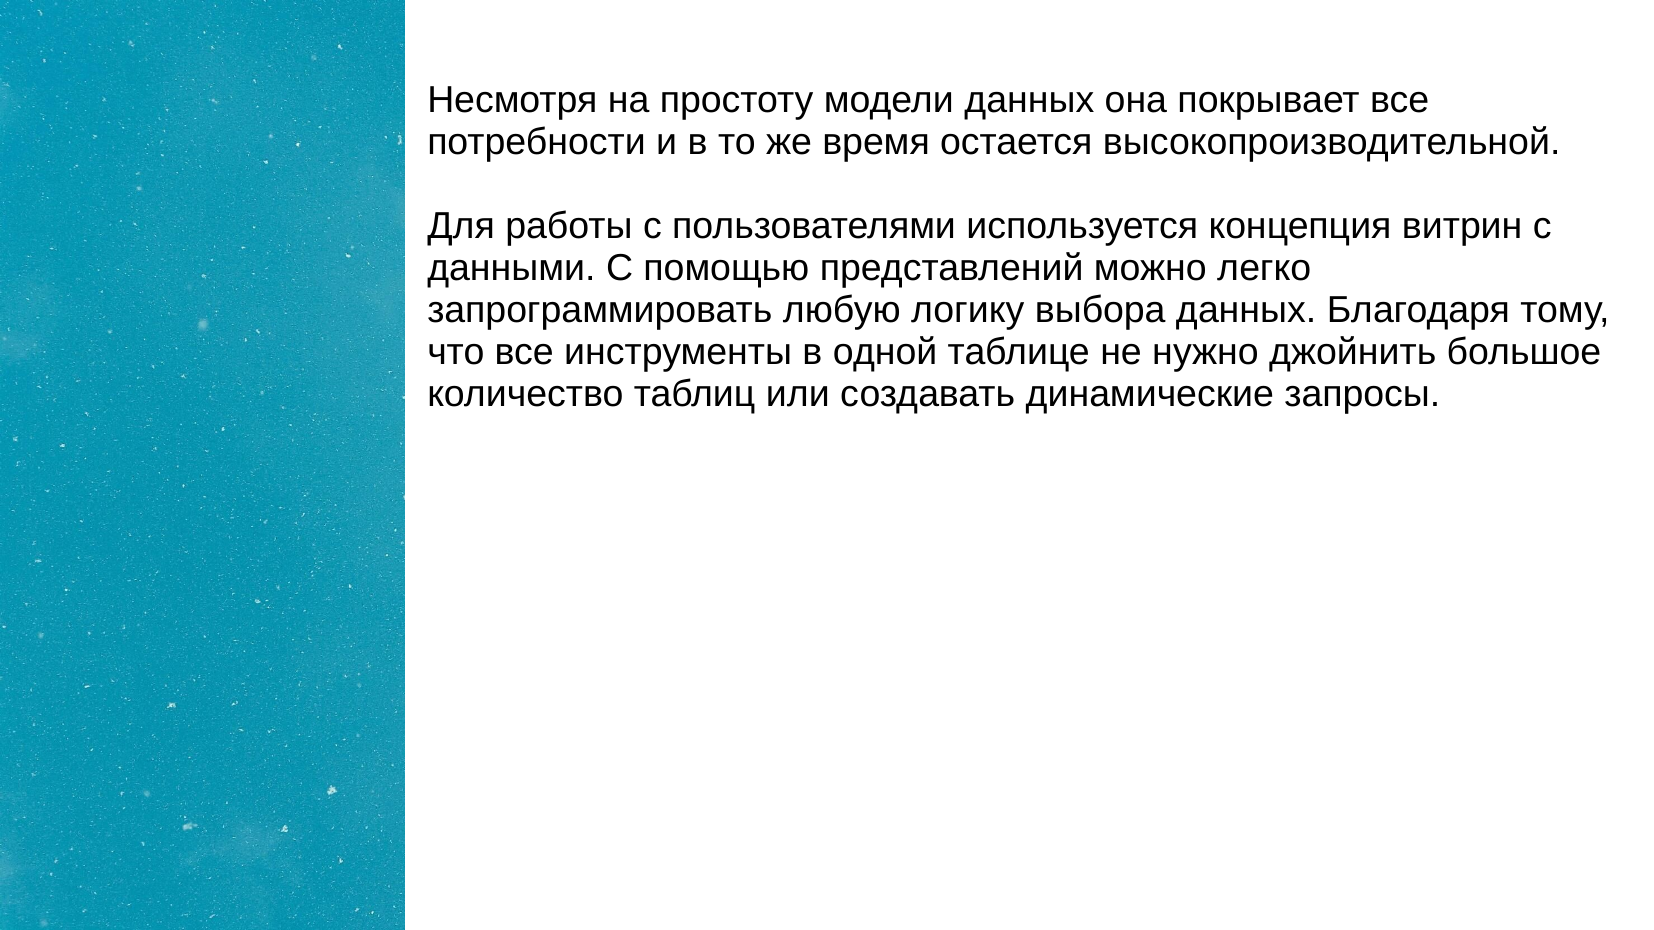

Несмотря на простоту модели данных она покрывает все потребности и в то же время остается высокопроизводительной.
Для работы с пользователями используется концепция витрин с данными. С помощью представлений можно легко запрограммировать любую логику выбора данных. Благодаря тому, что все инструменты в одной таблице не нужно джойнить большое количество таблиц или создавать динамические запросы.